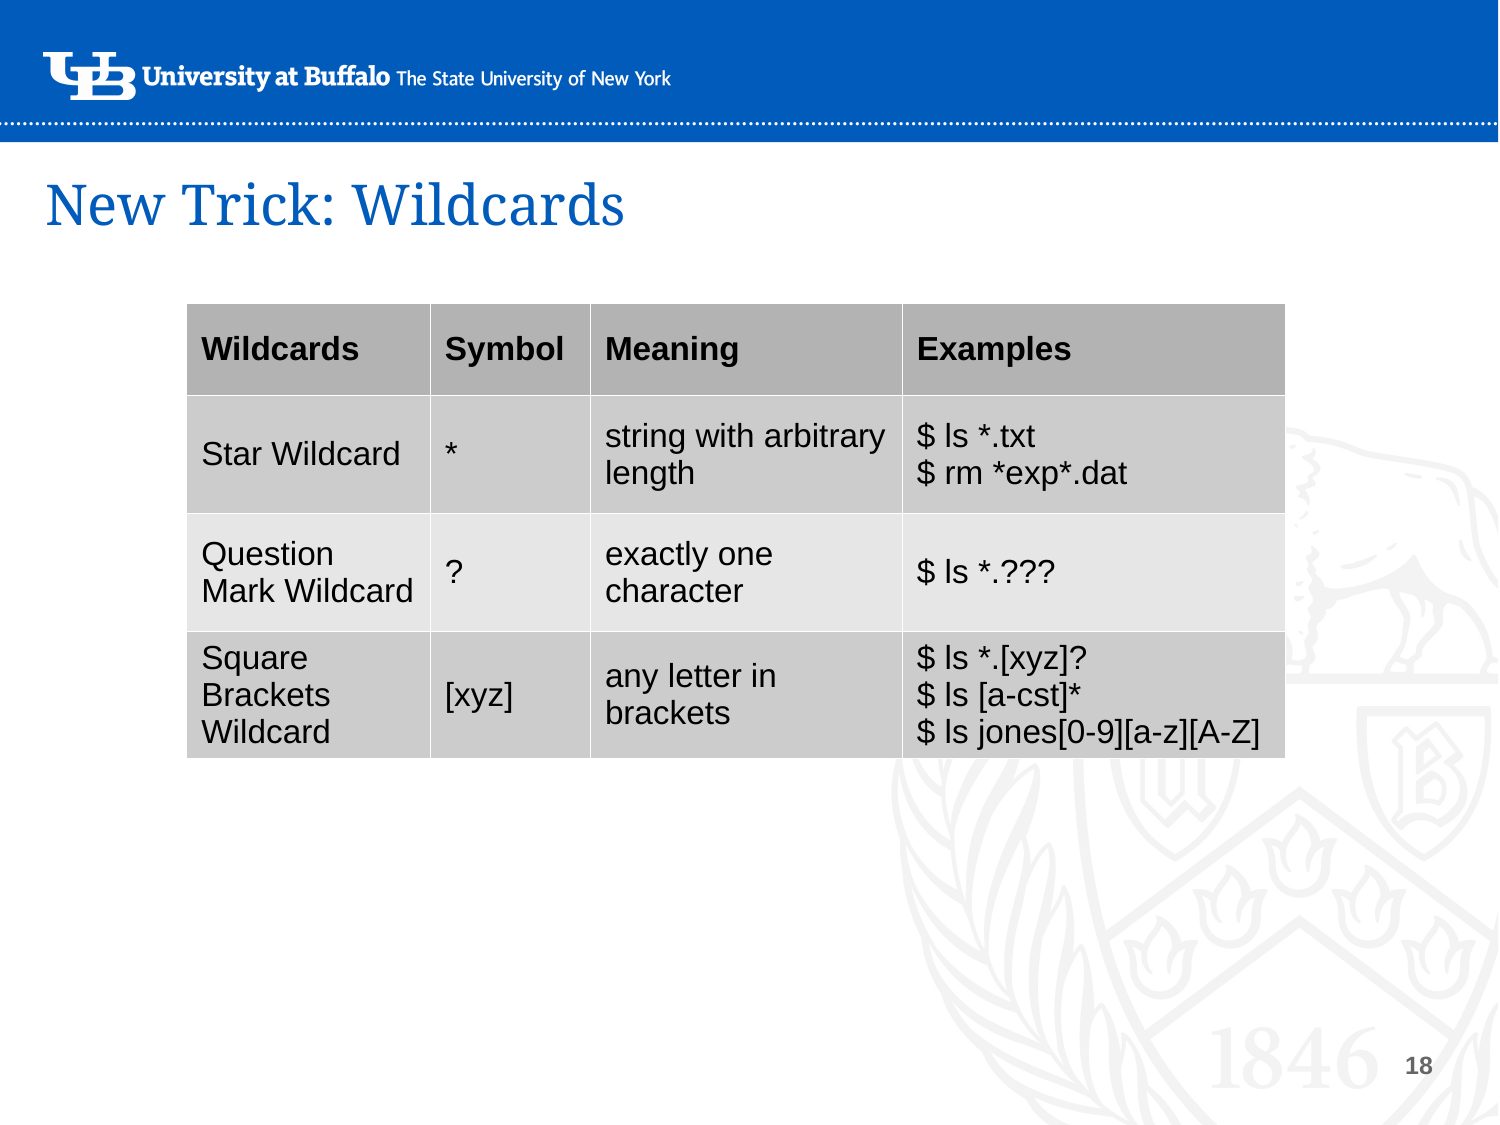

# New Trick: Wildcards
| Wildcards | Symbol | Meaning | Examples |
| --- | --- | --- | --- |
| Star Wildcard | \* | string with arbitrary length | $ ls \*.txt $ rm \*exp\*.dat |
| Question Mark Wildcard | ? | exactly one character | $ ls \*.??? |
| Square Brackets Wildcard | [xyz] | any letter in brackets | $ ls \*.[xyz]? $ ls [a-cst]\* $ ls jones[0-9][a-z][A-Z] |